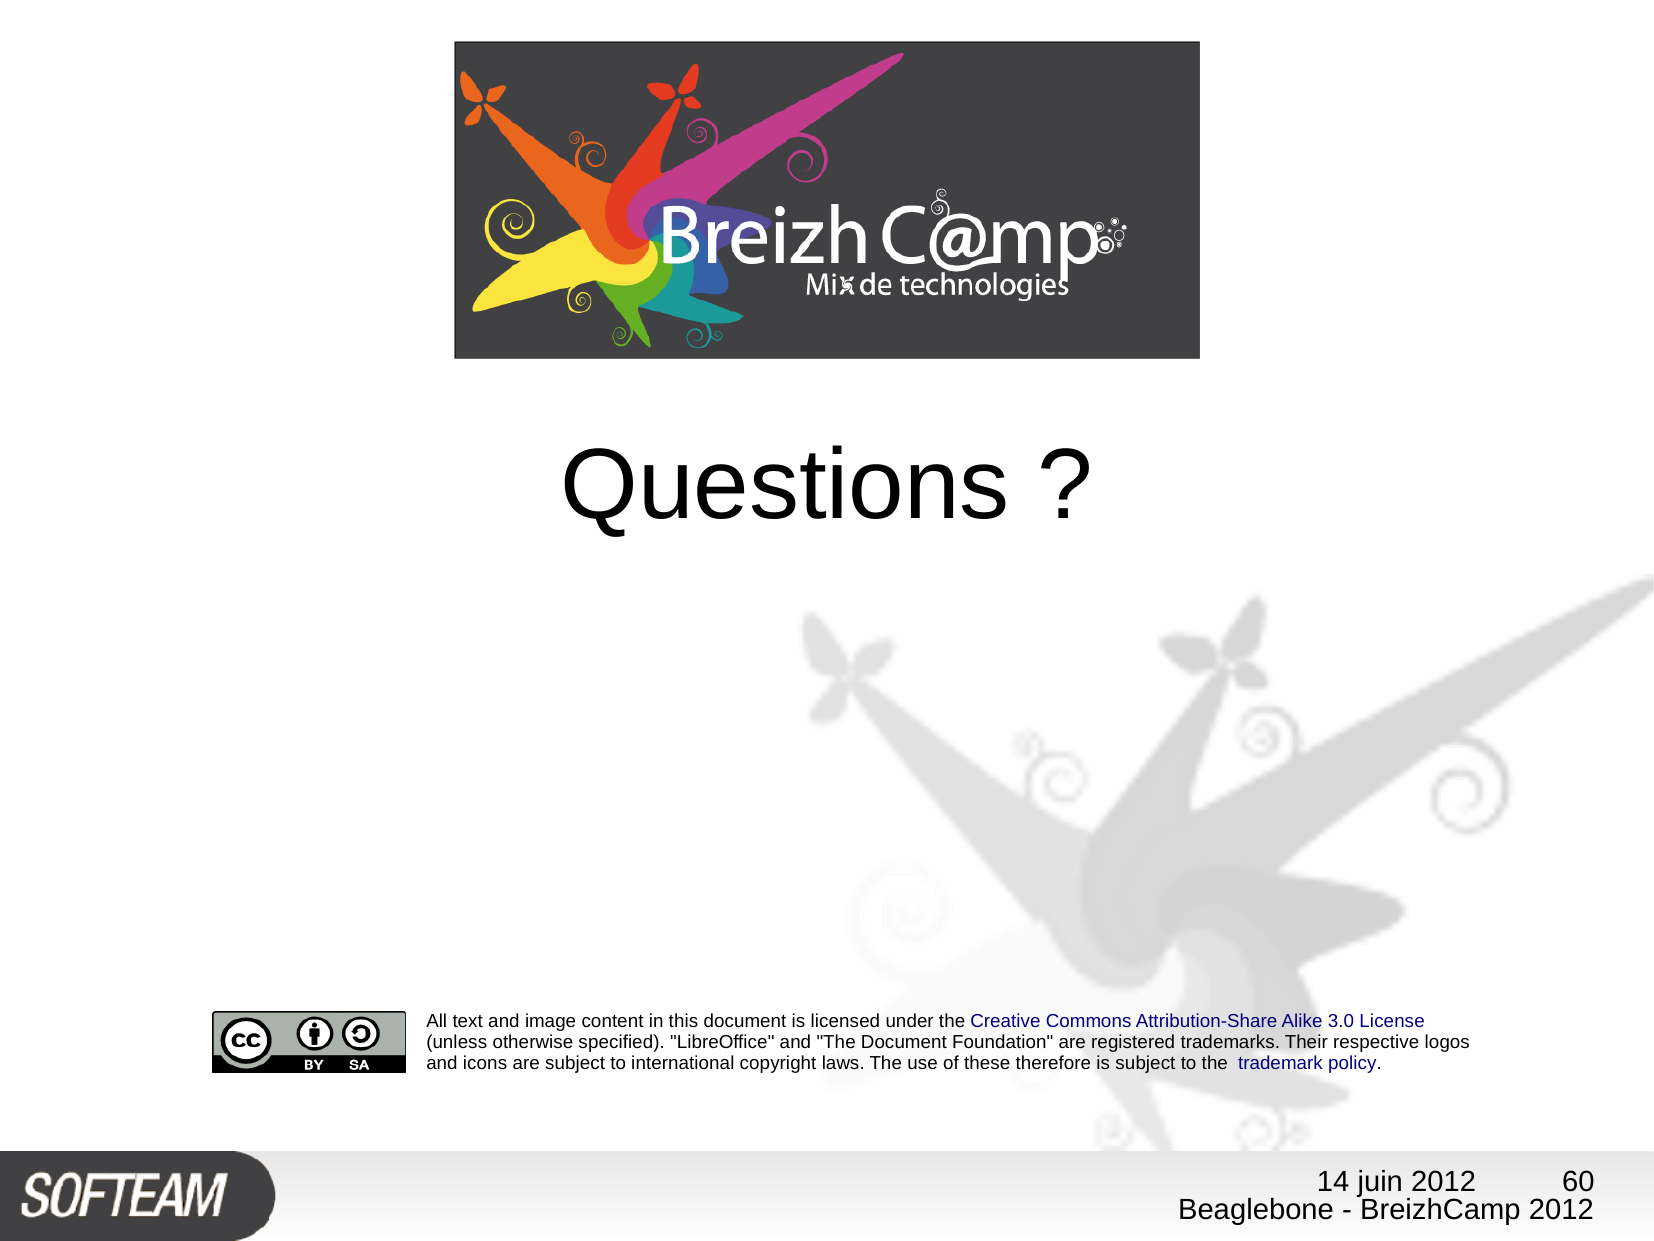

# Questions ?
14 juin 2012
60
Beaglebone - BreizhCamp 2012